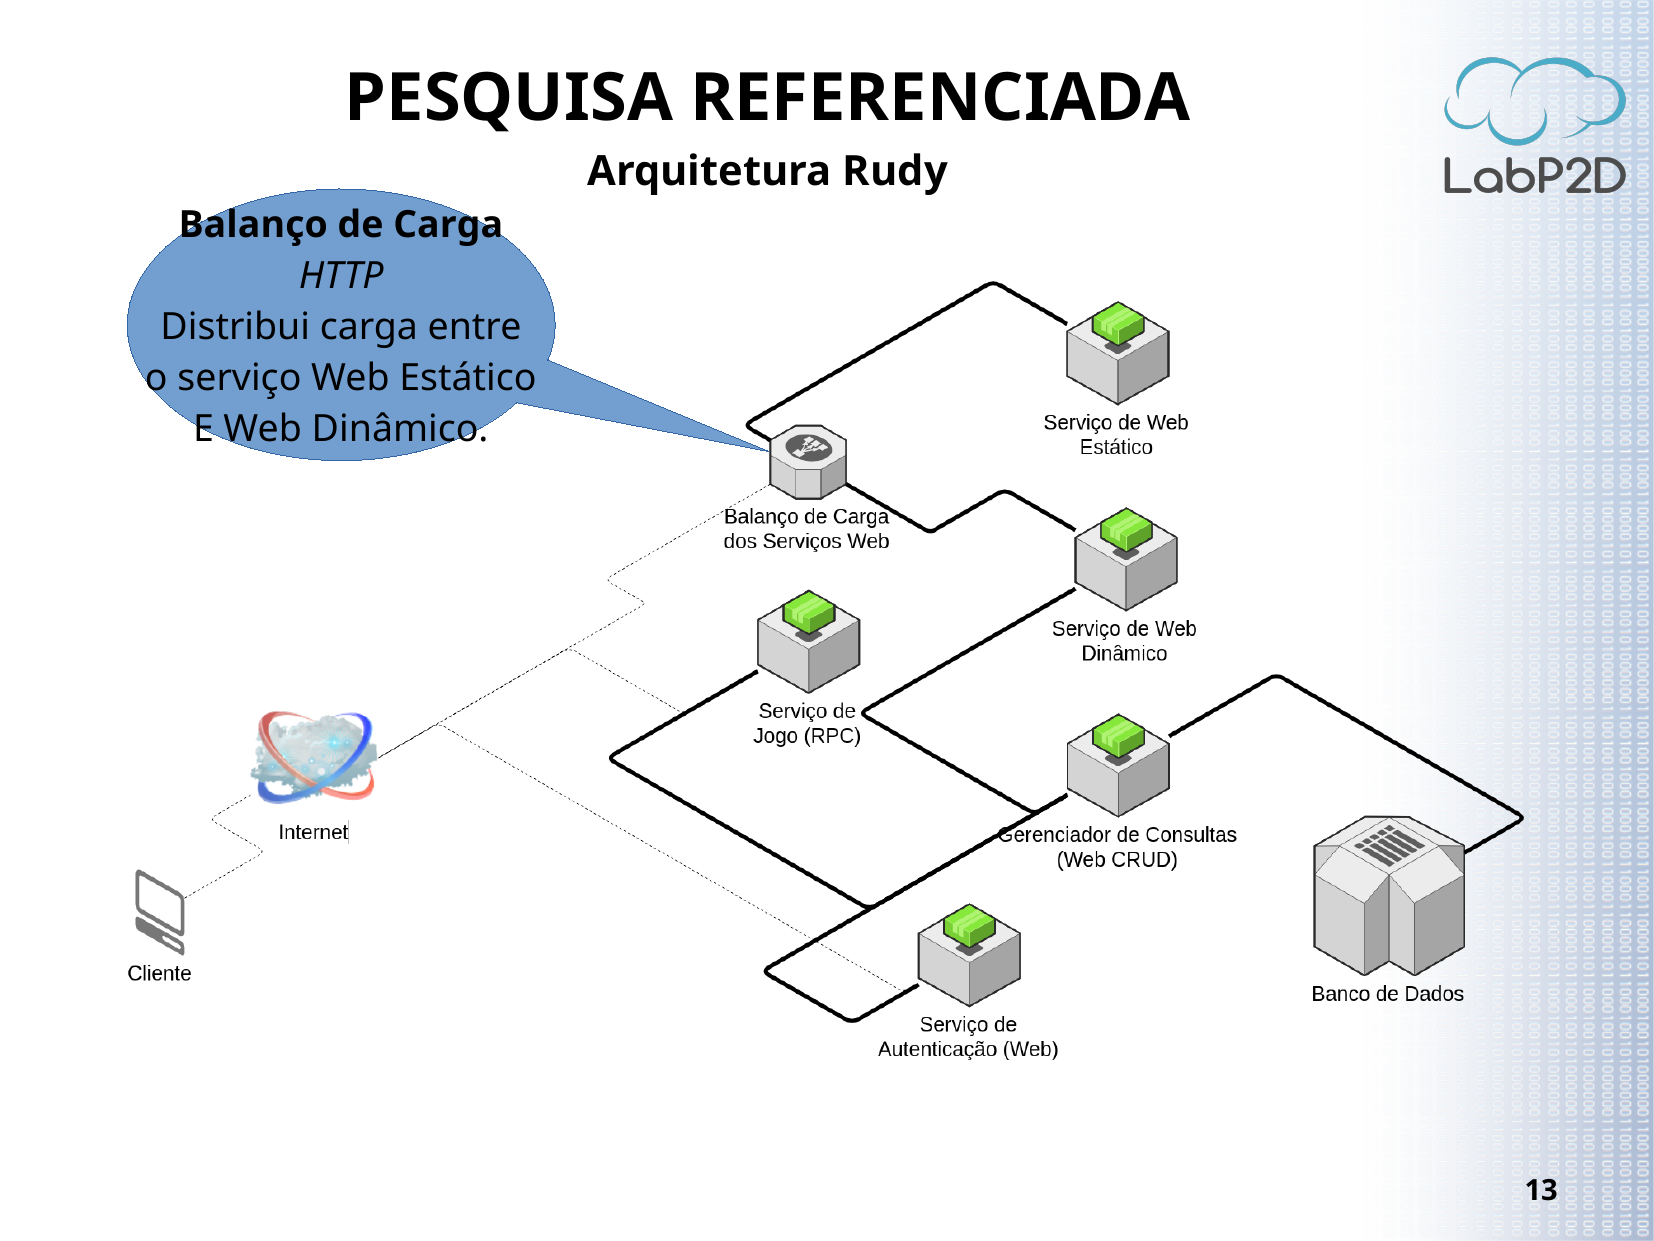

# PESQUISA REFERENCIADA Arquitetura Rudy
Balanço de Carga
HTTP
Distribui carga entre
o serviço Web Estático
E Web Dinâmico.
13